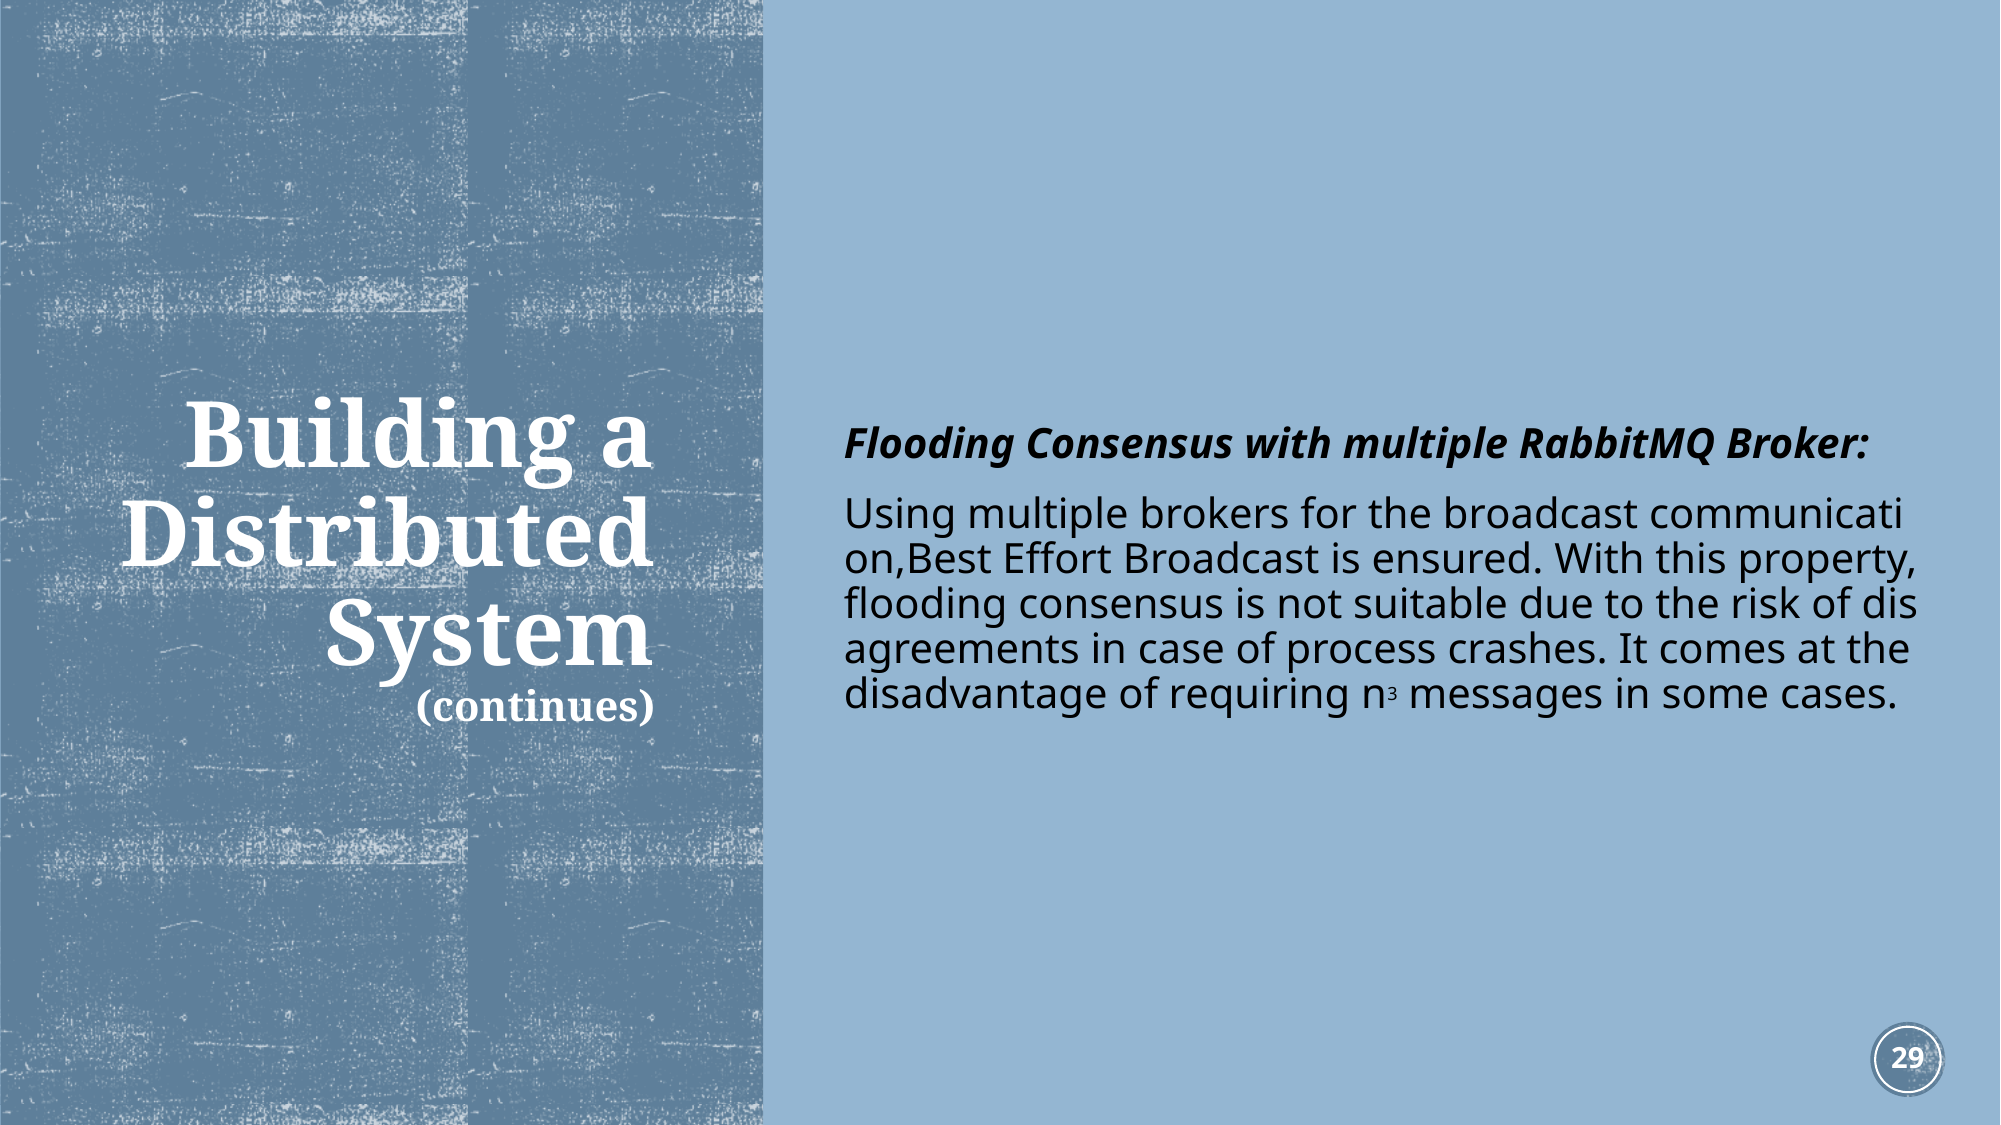

Flooding Consensus with multiple RabbitMQ Broker:
Using multiple brokers for the broadcast communication,Best Effort Broadcast is ensured. With this property, flooding consensus is not suitable due to the risk of disagreements in case of process crashes. It comes at the disadvantage of requiring n3 messages in some cases.
# Building a Distributed System (continues)